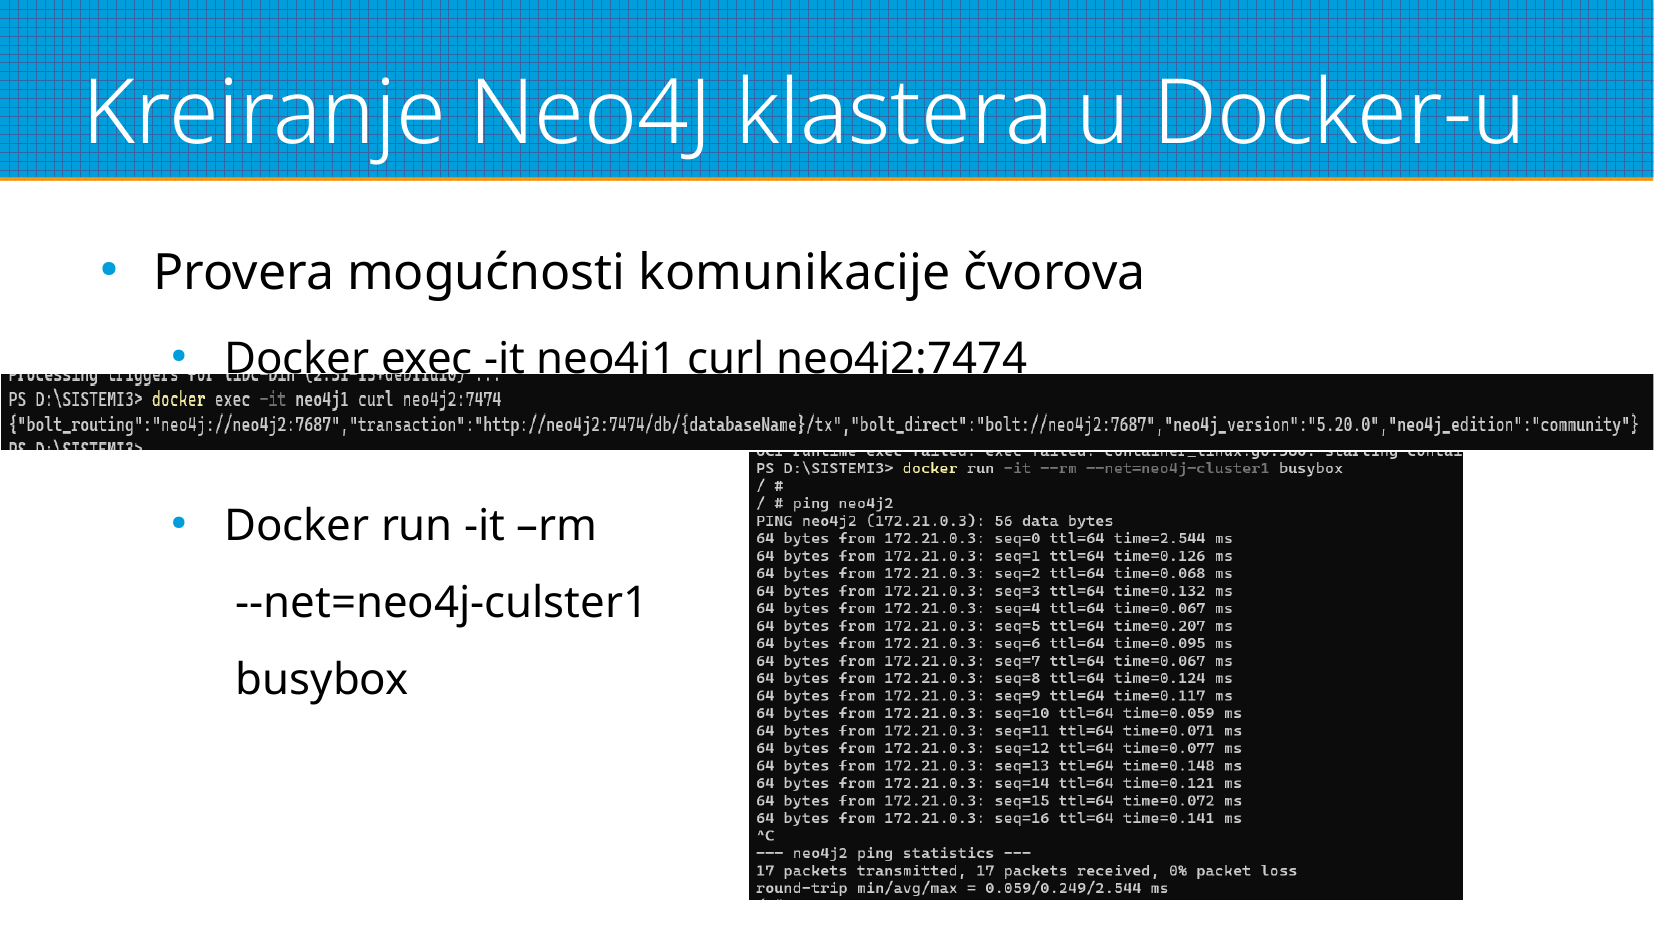

# Kreiranje Neo4J klastera u Docker-u
Provera mogućnosti komunikacije čvorova
Docker exec -it neo4j1 curl neo4j2:7474
Docker run -it –rm
 --net=neo4j-culster1
 busybox